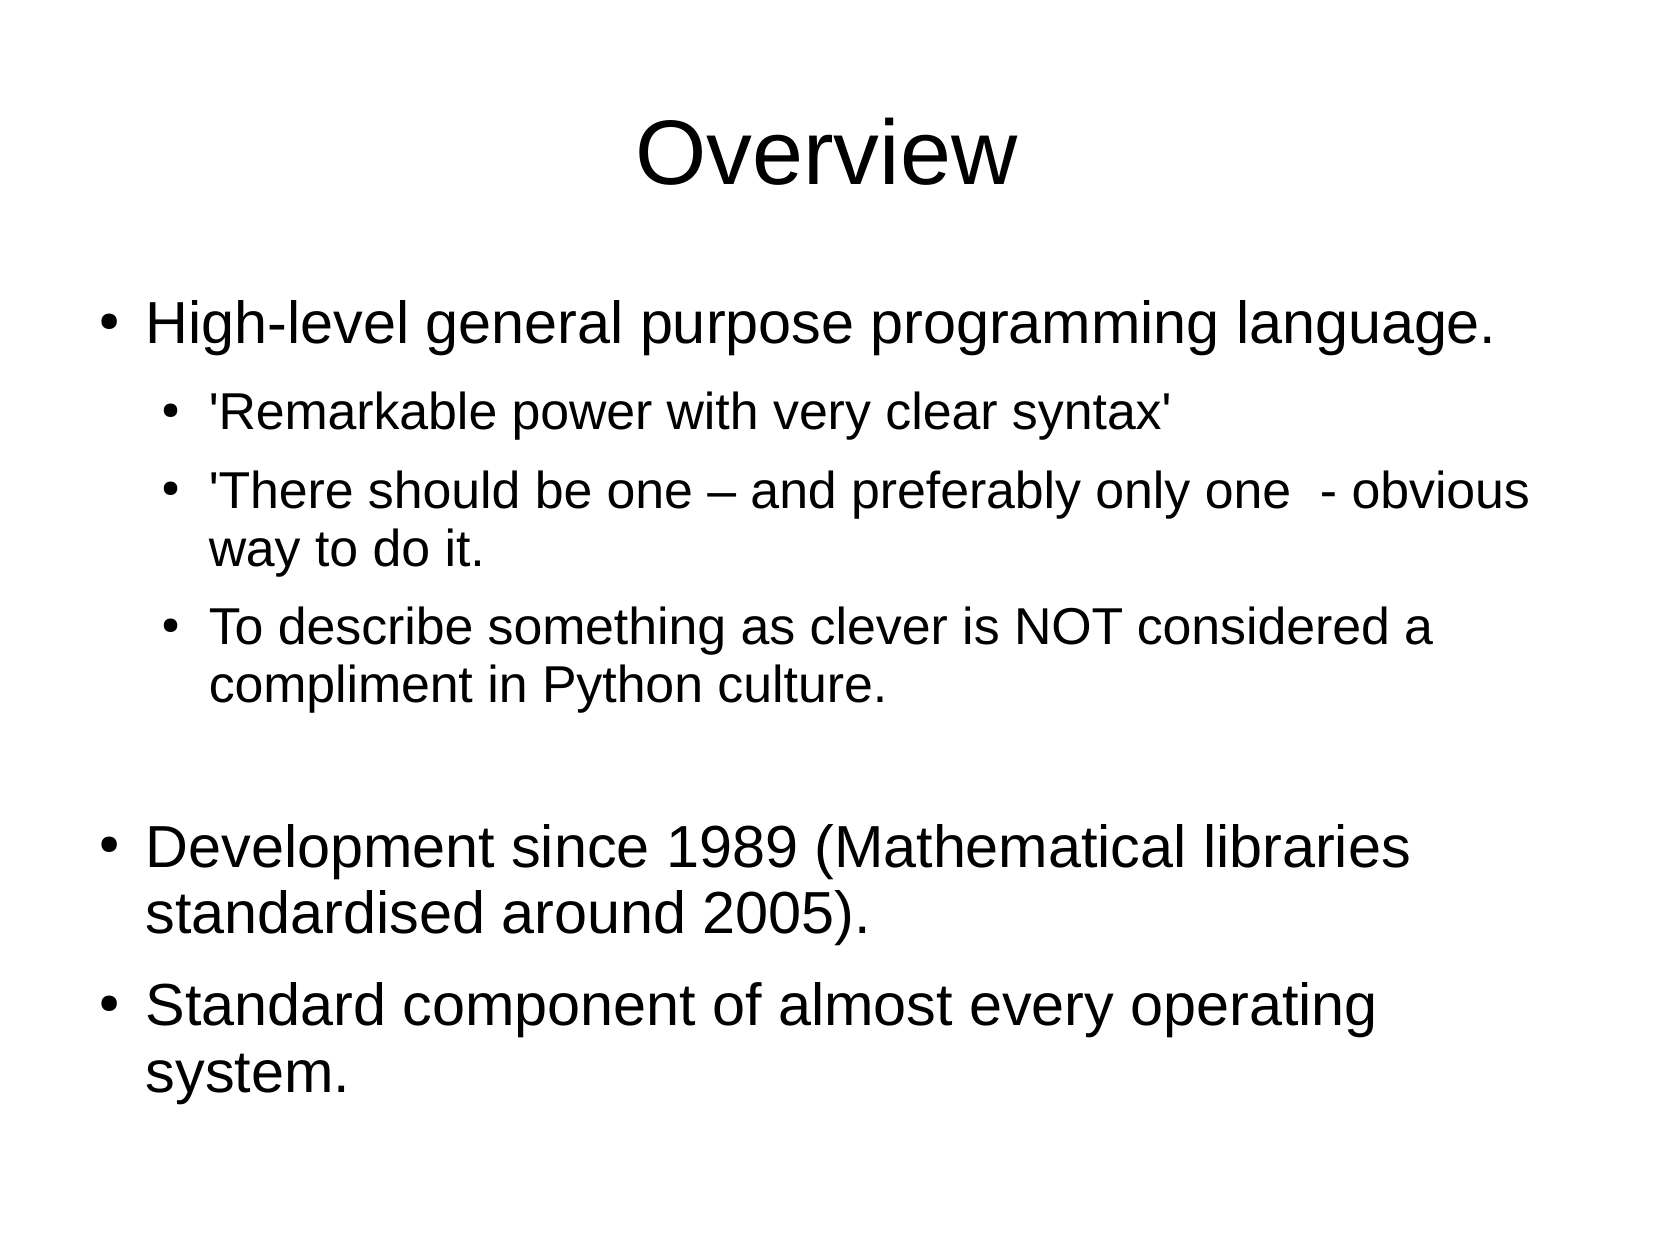

# Overview
High-level general purpose programming language.
'Remarkable power with very clear syntax'
'There should be one – and preferably only one - obvious way to do it.
To describe something as clever is NOT considered a compliment in Python culture.
Development since 1989 (Mathematical libraries standardised around 2005).
Standard component of almost every operating system.